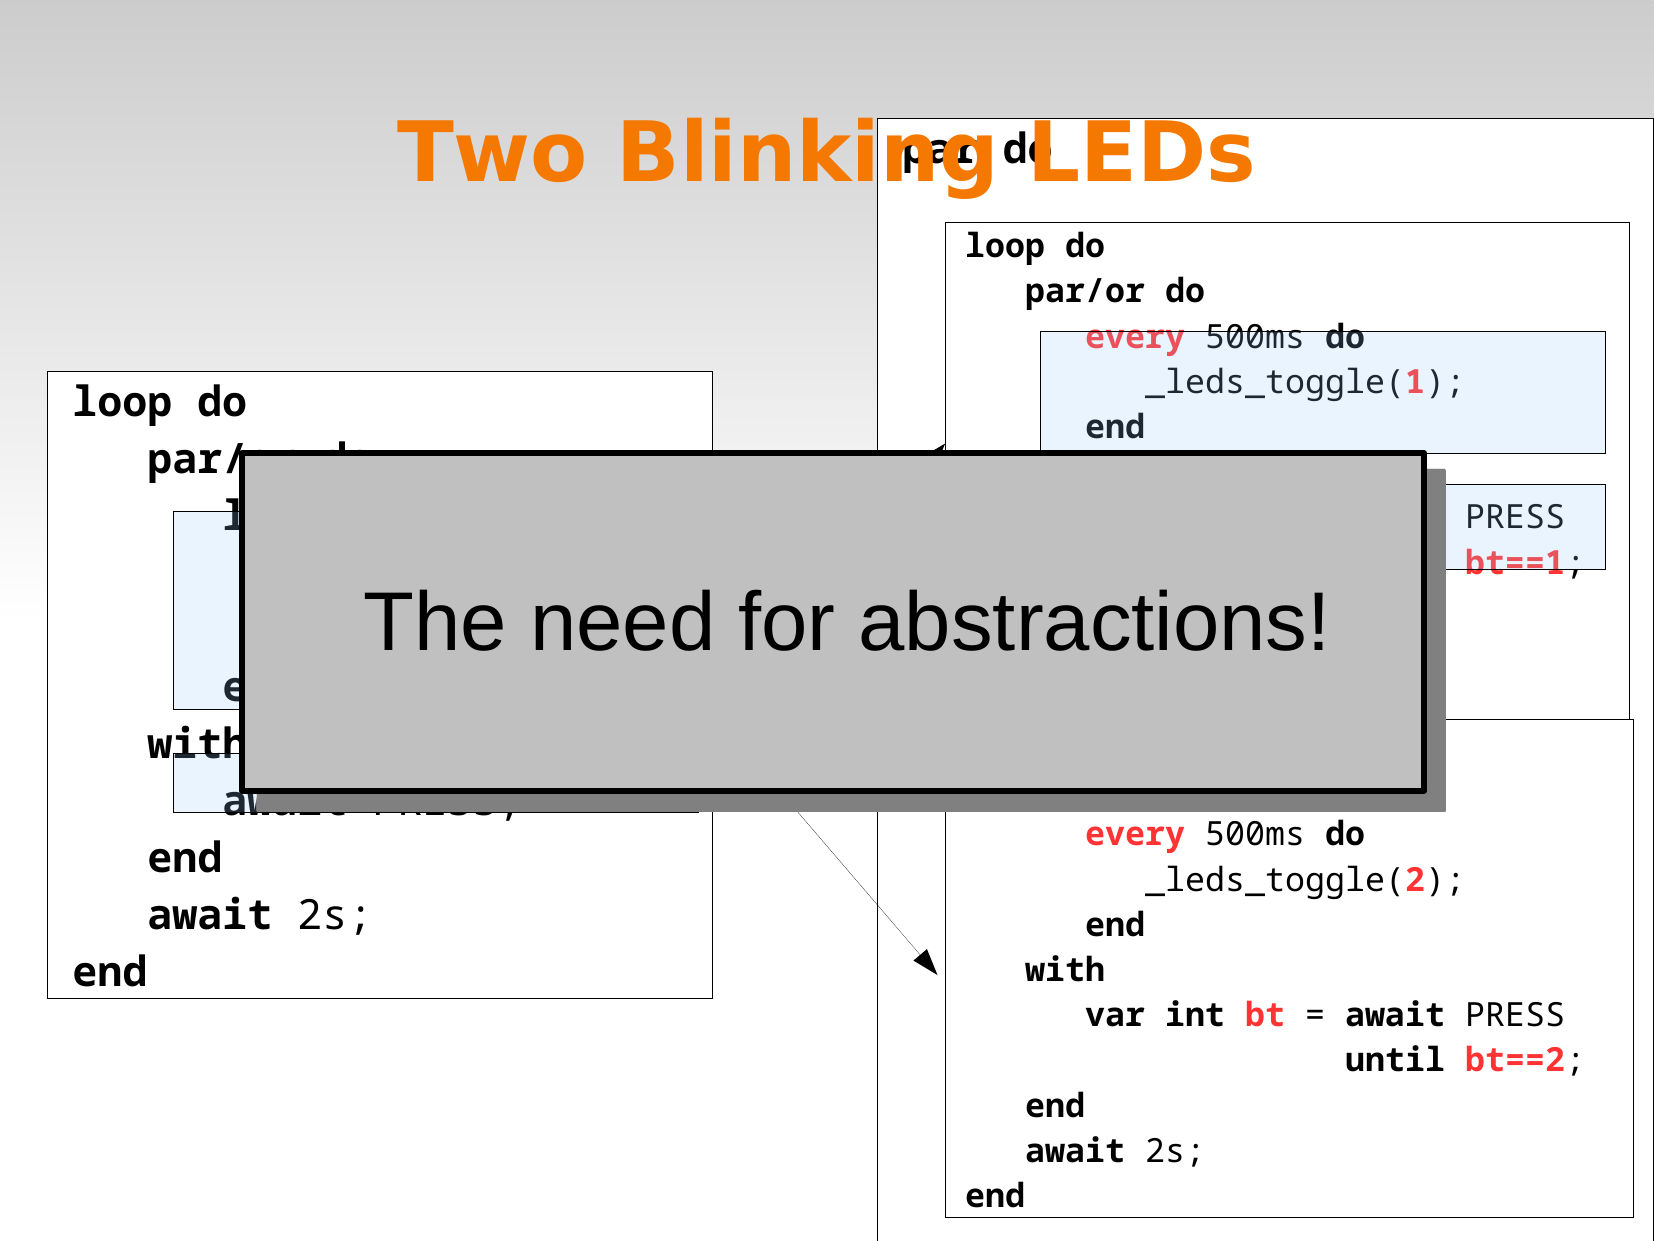

# Two Blinking LEDs
 par do
with
 end
 loop do
 par/or do
 every 500ms do
 _leds_toggle(1);
 end
 with
 var int bt = await PRESS
 until bt==1;
 end
 await 2s;
 end
 loop do
 par/or do
 loop do
 await 500ms;
 _leds_toggle();
 end
 with
 await PRESS;
 end
 await 2s;
 end
The need for abstractions!
 loop do
 par/or do
 every 500ms do
 _leds_toggle(2);
 end
 with
 var int bt = await PRESS
 until bt==2;
 end
 await 2s;
 end